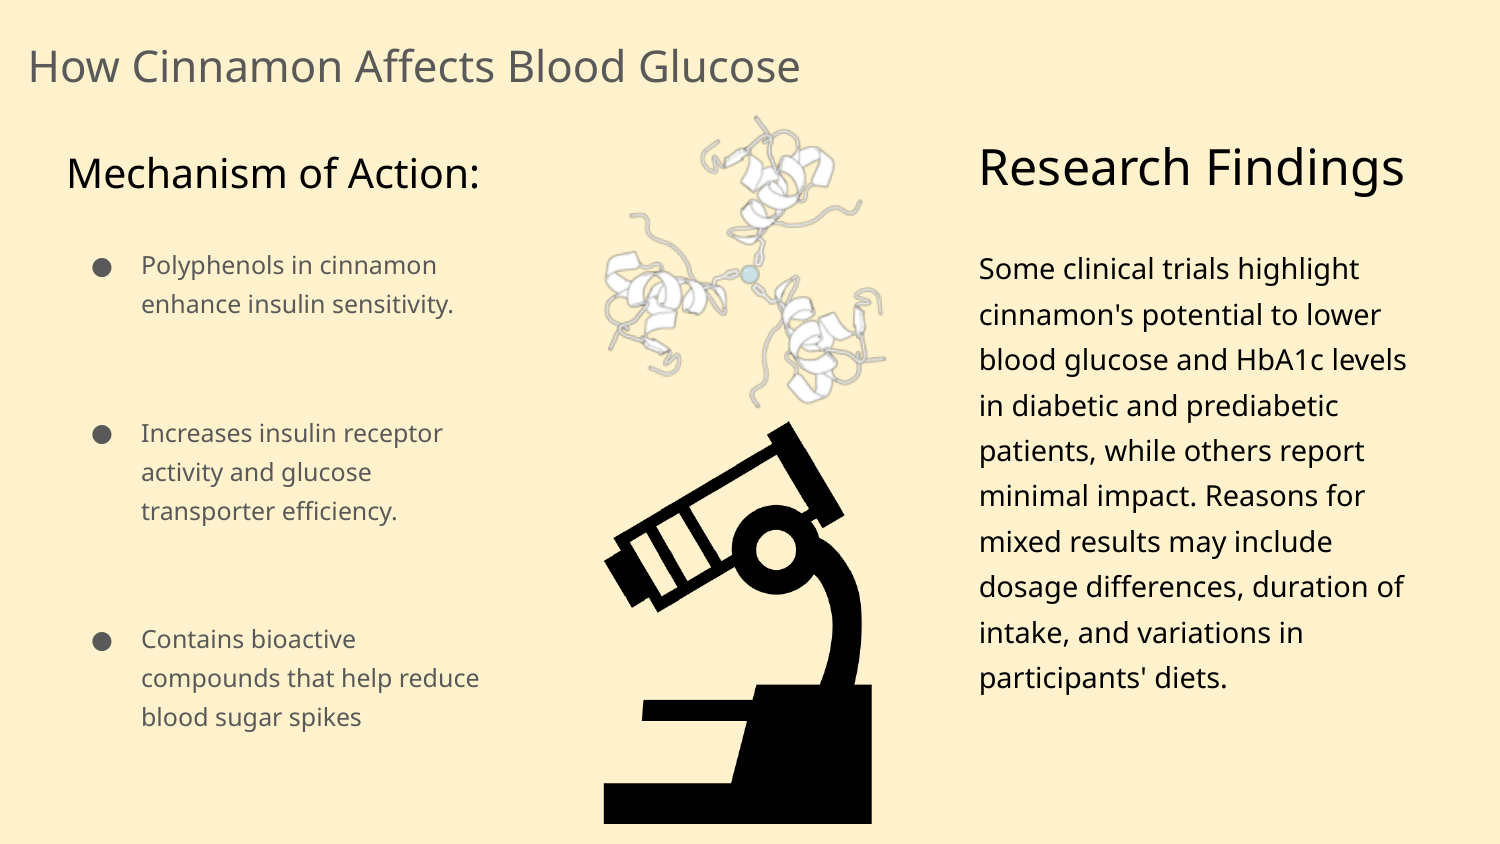

How Cinnamon Affects Blood Glucose
# Mechanism of Action:
Research Findings
Polyphenols in cinnamon enhance insulin sensitivity.
Increases insulin receptor activity and glucose transporter efficiency.
Contains bioactive compounds that help reduce blood sugar spikes​
Some clinical trials highlight cinnamon's potential to lower blood glucose and HbA1c levels in diabetic and prediabetic patients, while others report minimal impact. Reasons for mixed results may include dosage differences, duration of intake, and variations in participants' diets.